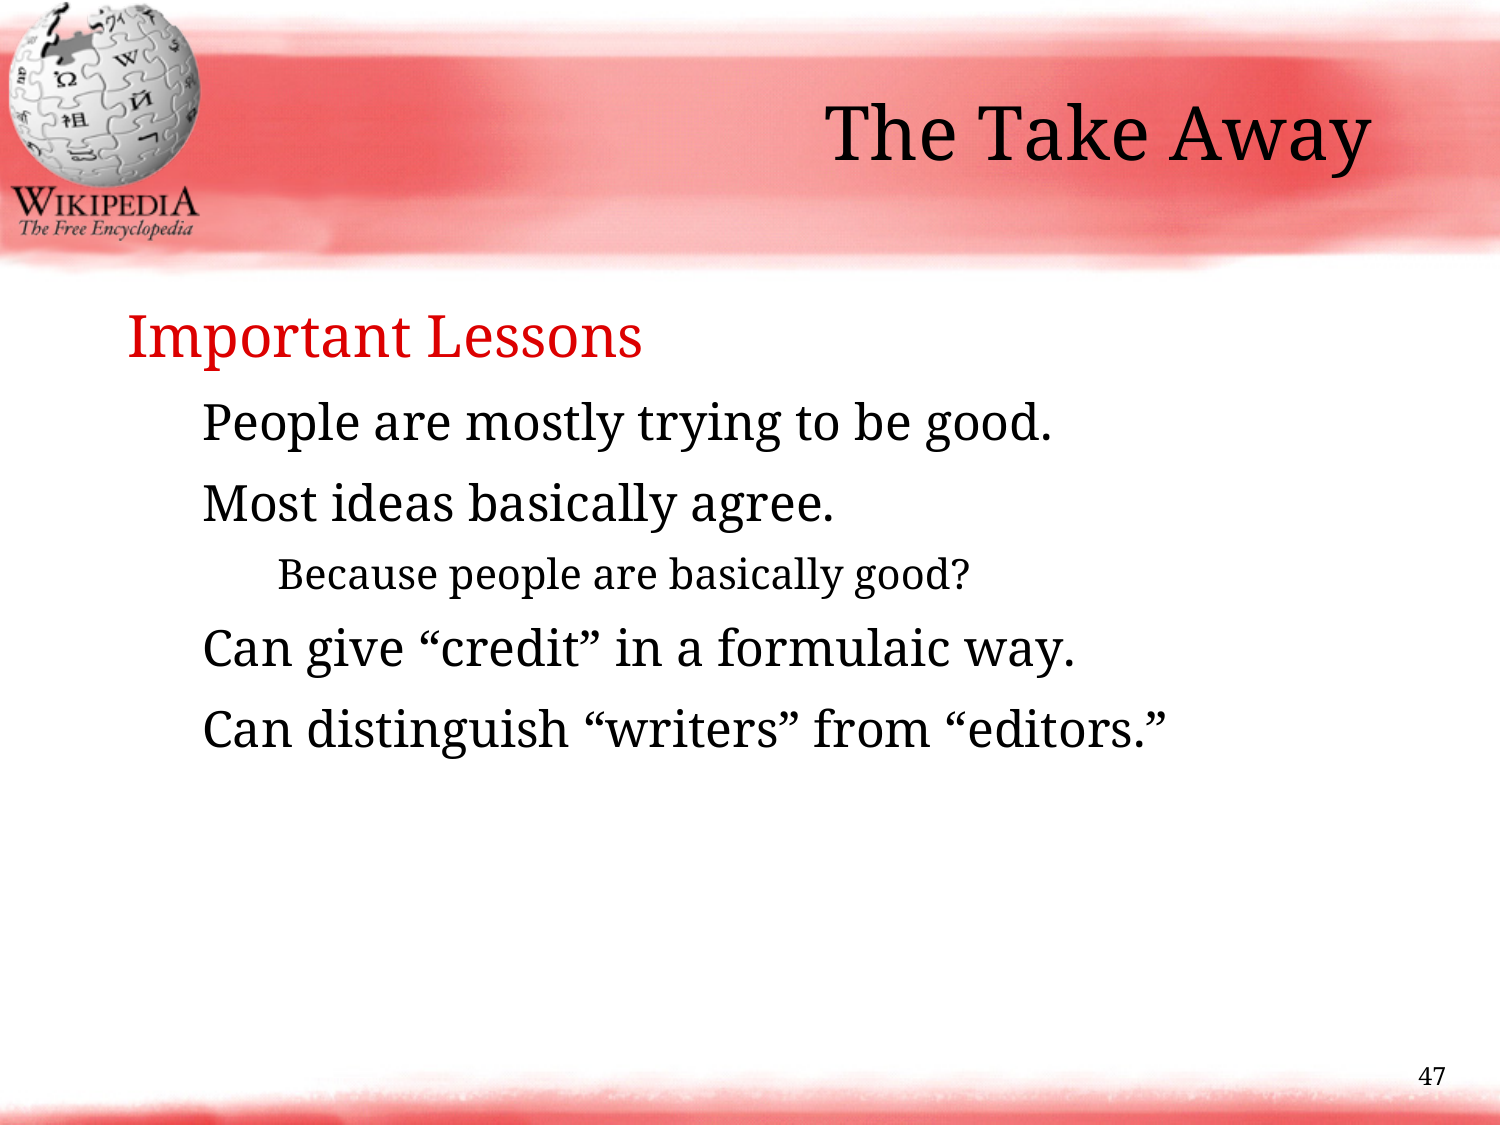

# The Take Away
Important Lessons
People are mostly trying to be good.
Most ideas basically agree.
Because people are basically good?
Can give “credit” in a formulaic way.
Can distinguish “writers” from “editors.”
47